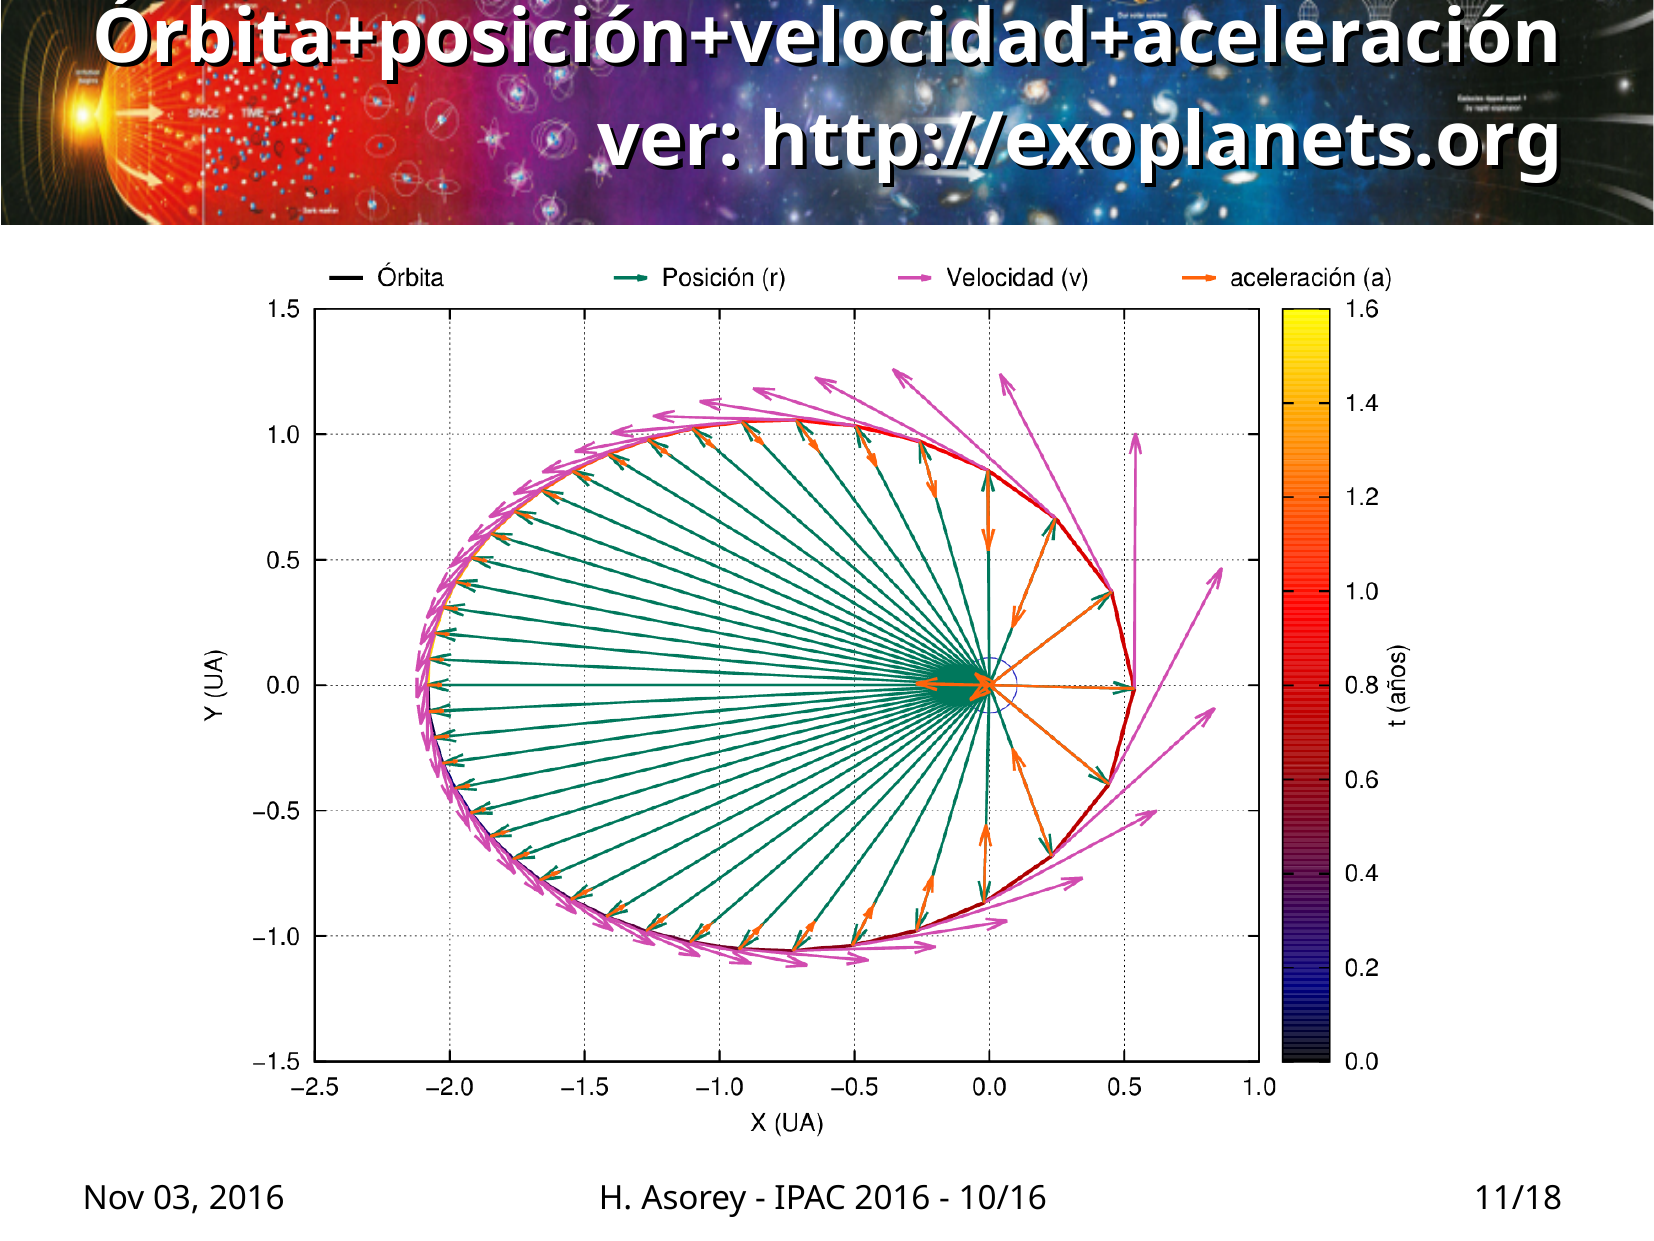

# Órbita+posición+velocidad+aceleración ver: http://exoplanets.org
Nov 03, 2016
H. Asorey - IPAC 2016 - 10/16
11